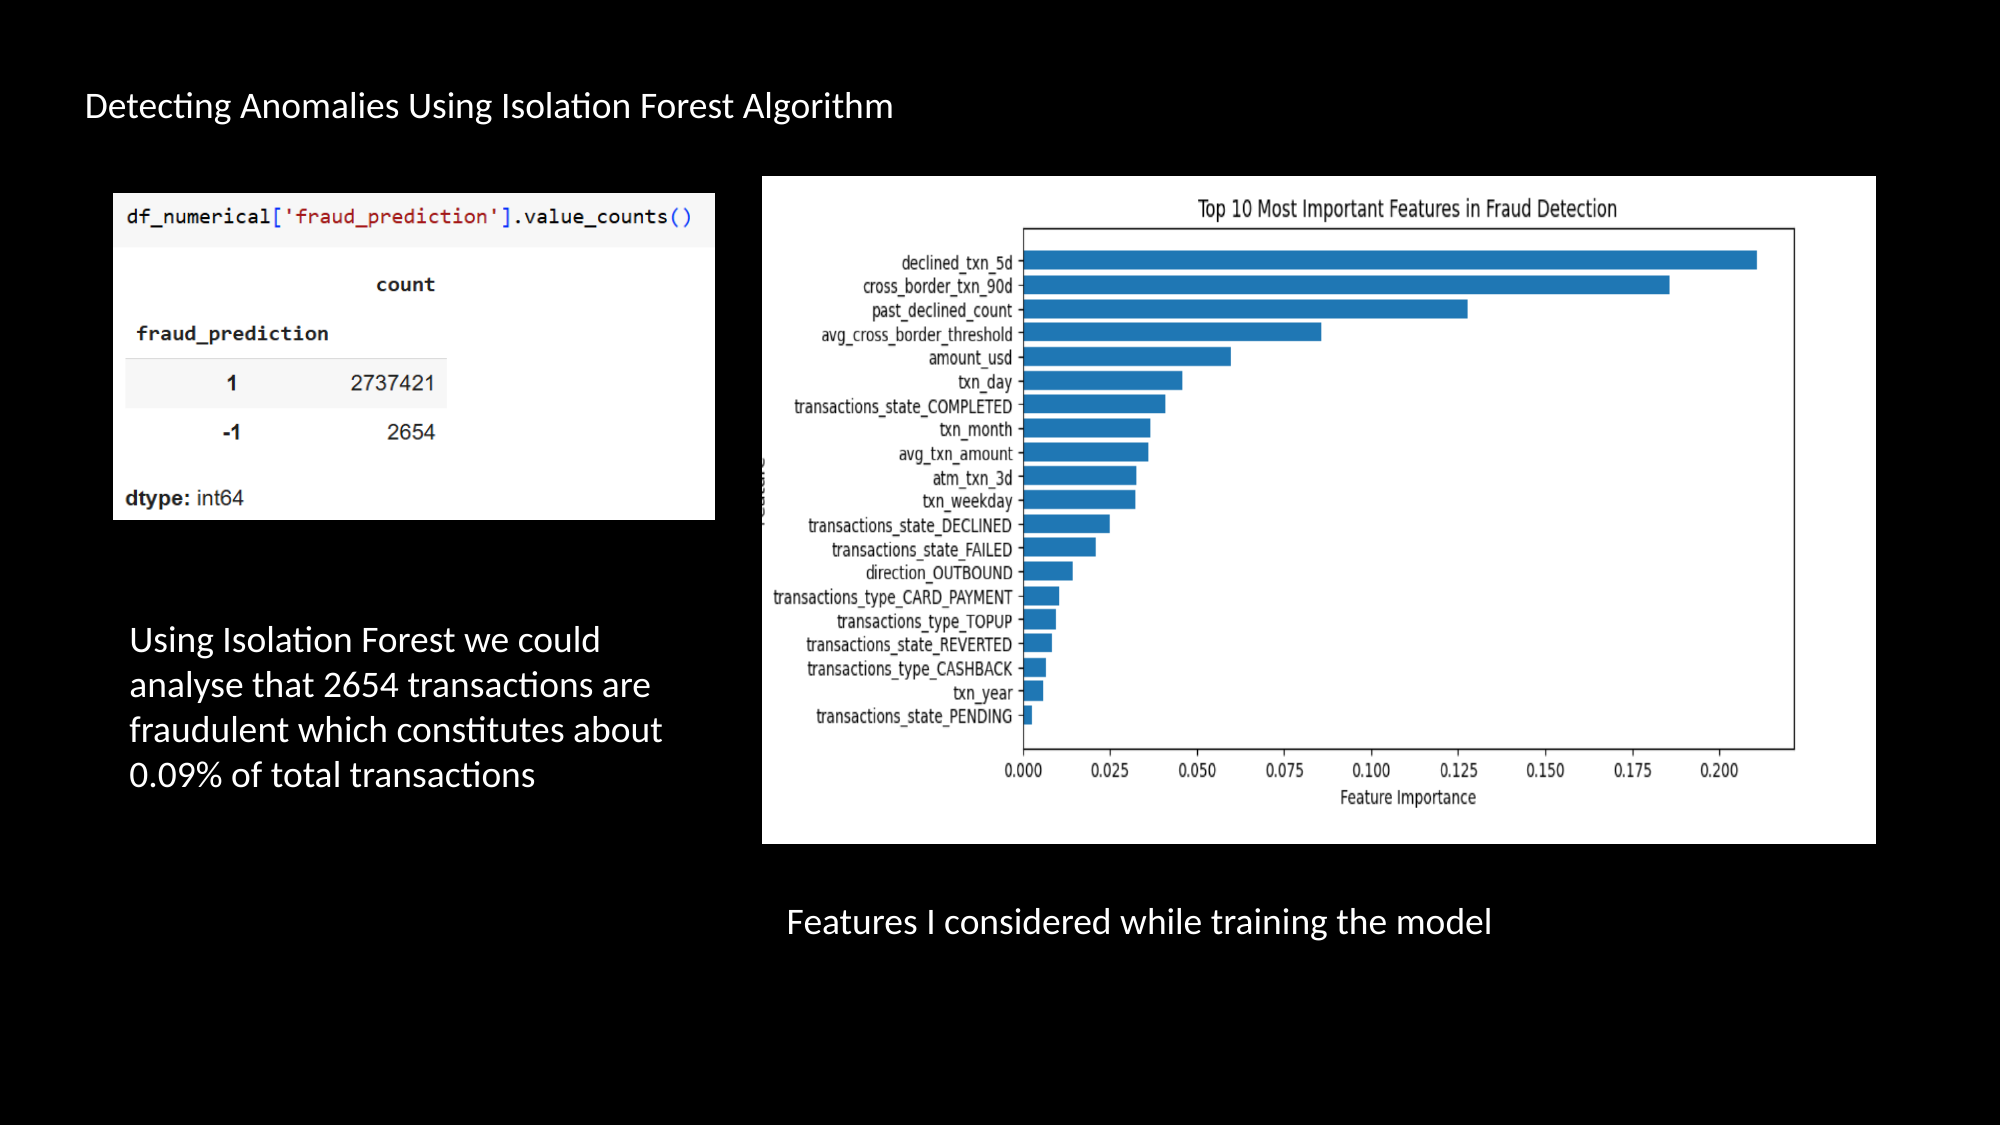

Detecting Anomalies Using Isolation Forest Algorithm
Using Isolation Forest we could analyse that 2654 transactions are fraudulent which constitutes about 0.09% of total transactions
Features I considered while training the model